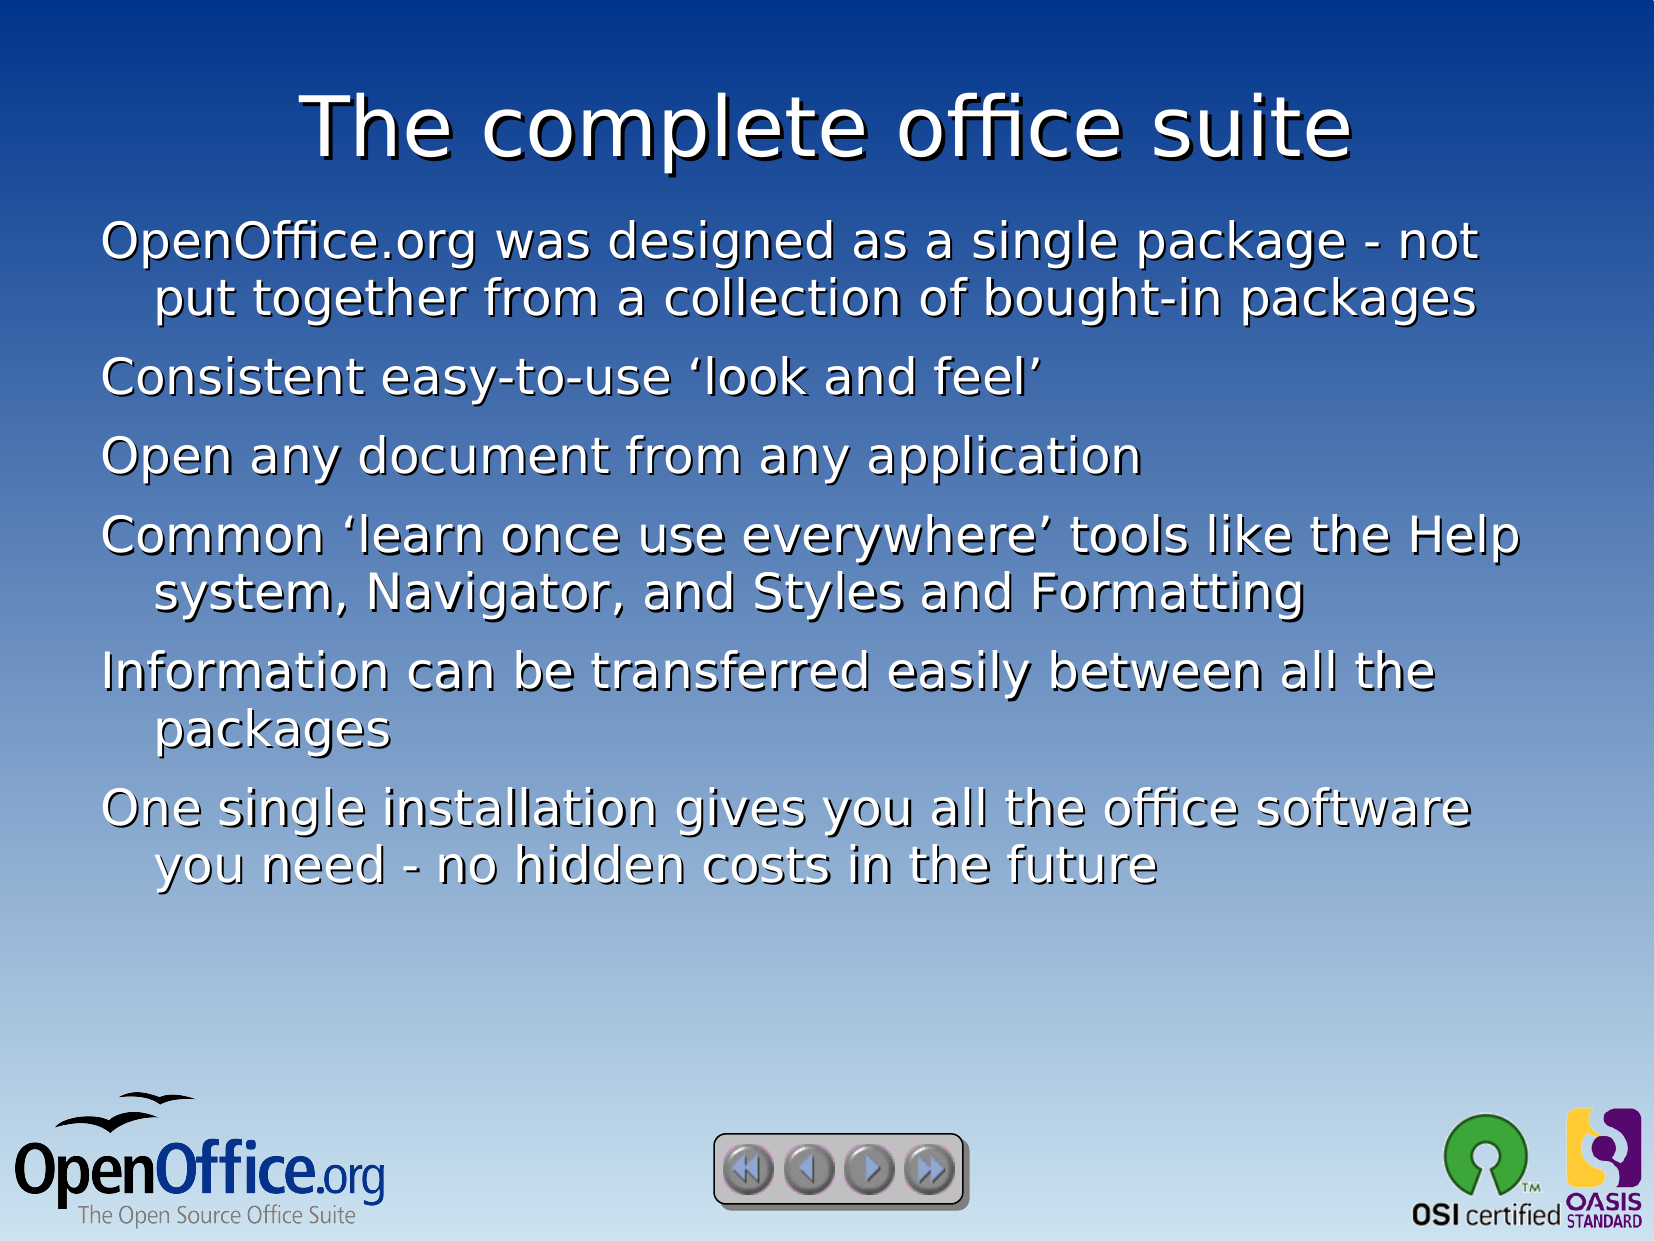

# The complete office suite
OpenOffice.org was designed as a single package - not put together from a collection of bought-in packages
Consistent easy-to-use ‘look and feel’
Open any document from any application
Common ‘learn once use everywhere’ tools like the Help system, Navigator, and Styles and Formatting
Information can be transferred easily between all the packages
One single installation gives you all the office software you need - no hidden costs in the future